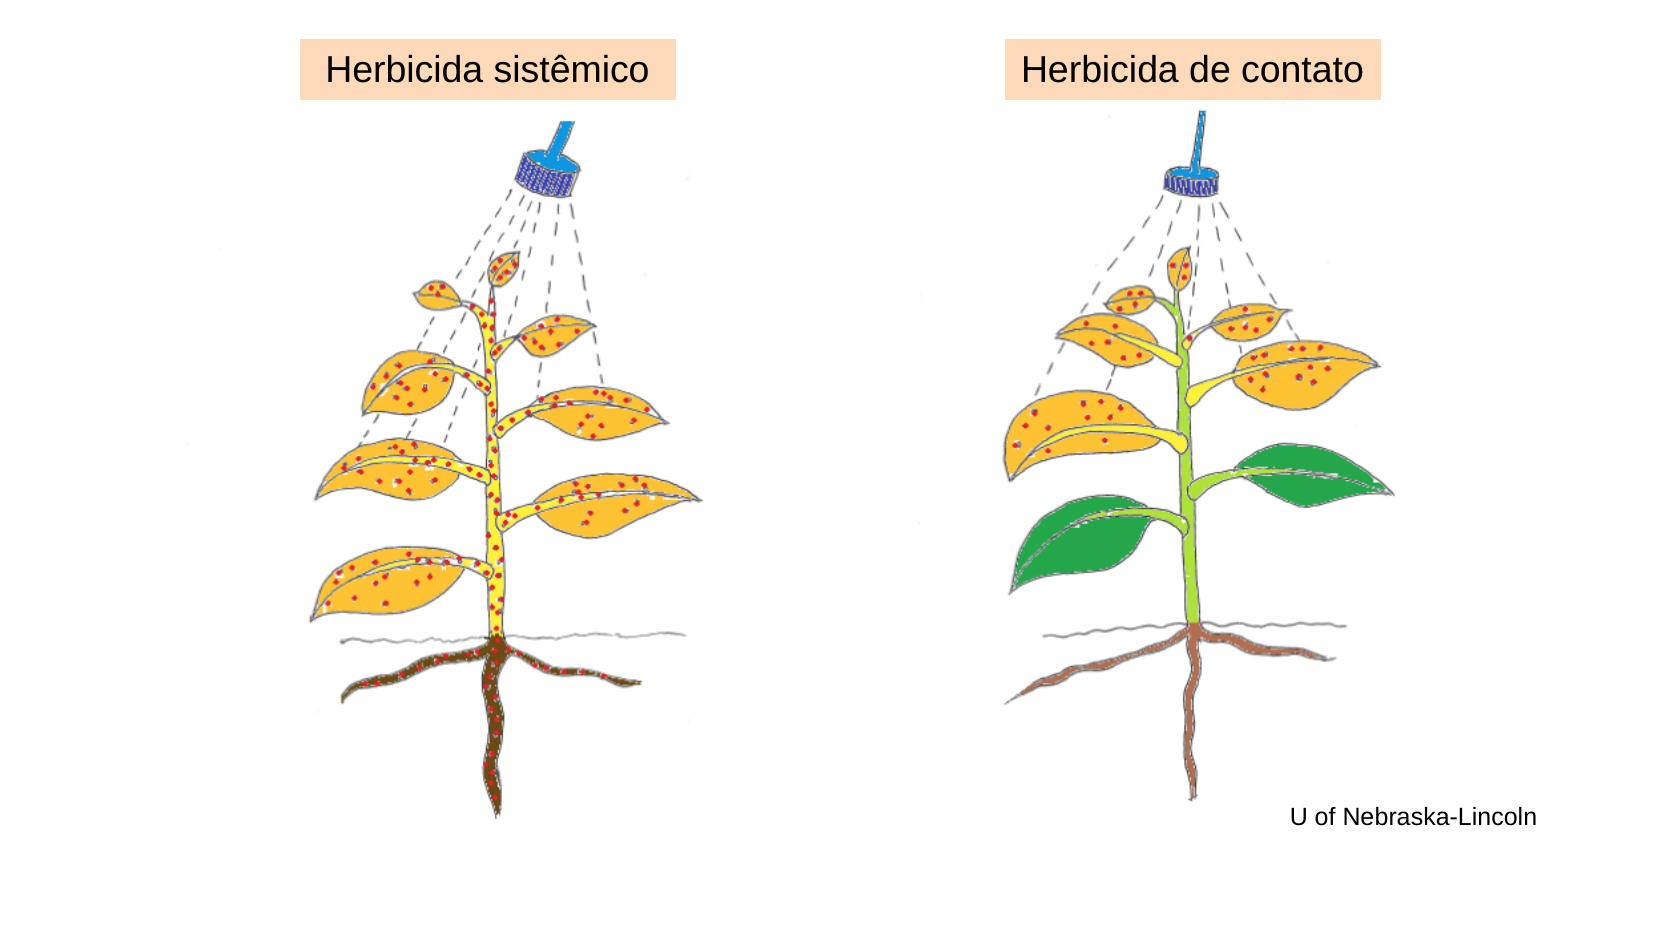

Herbicida sistêmico
Herbicida de contato
U of Nebraska-Lincoln